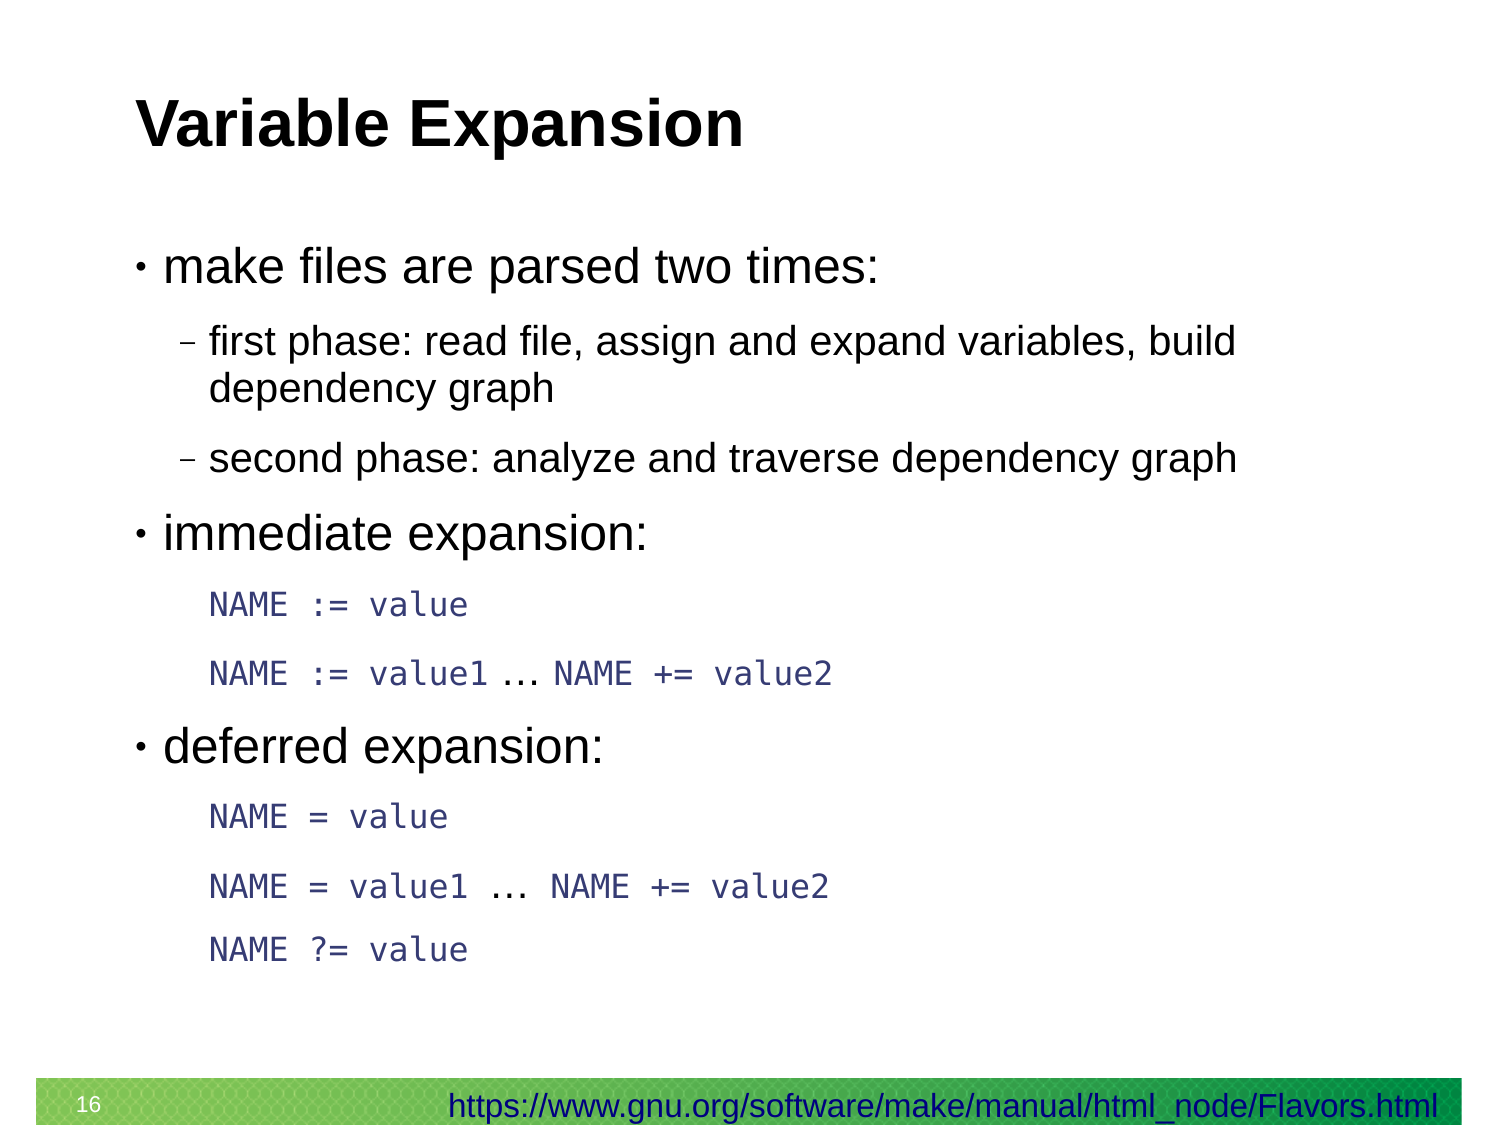

# Variable Expansion
make files are parsed two times:
first phase: read file, assign and expand variables, build dependency graph
second phase: analyze and traverse dependency graph
immediate expansion:
NAME := value
NAME := value1 … NAME += value2
deferred expansion:
NAME = value
NAME = value1 … NAME += value2
NAME ?= value
https://www.gnu.org/software/make/manual/html_node/Flavors.html